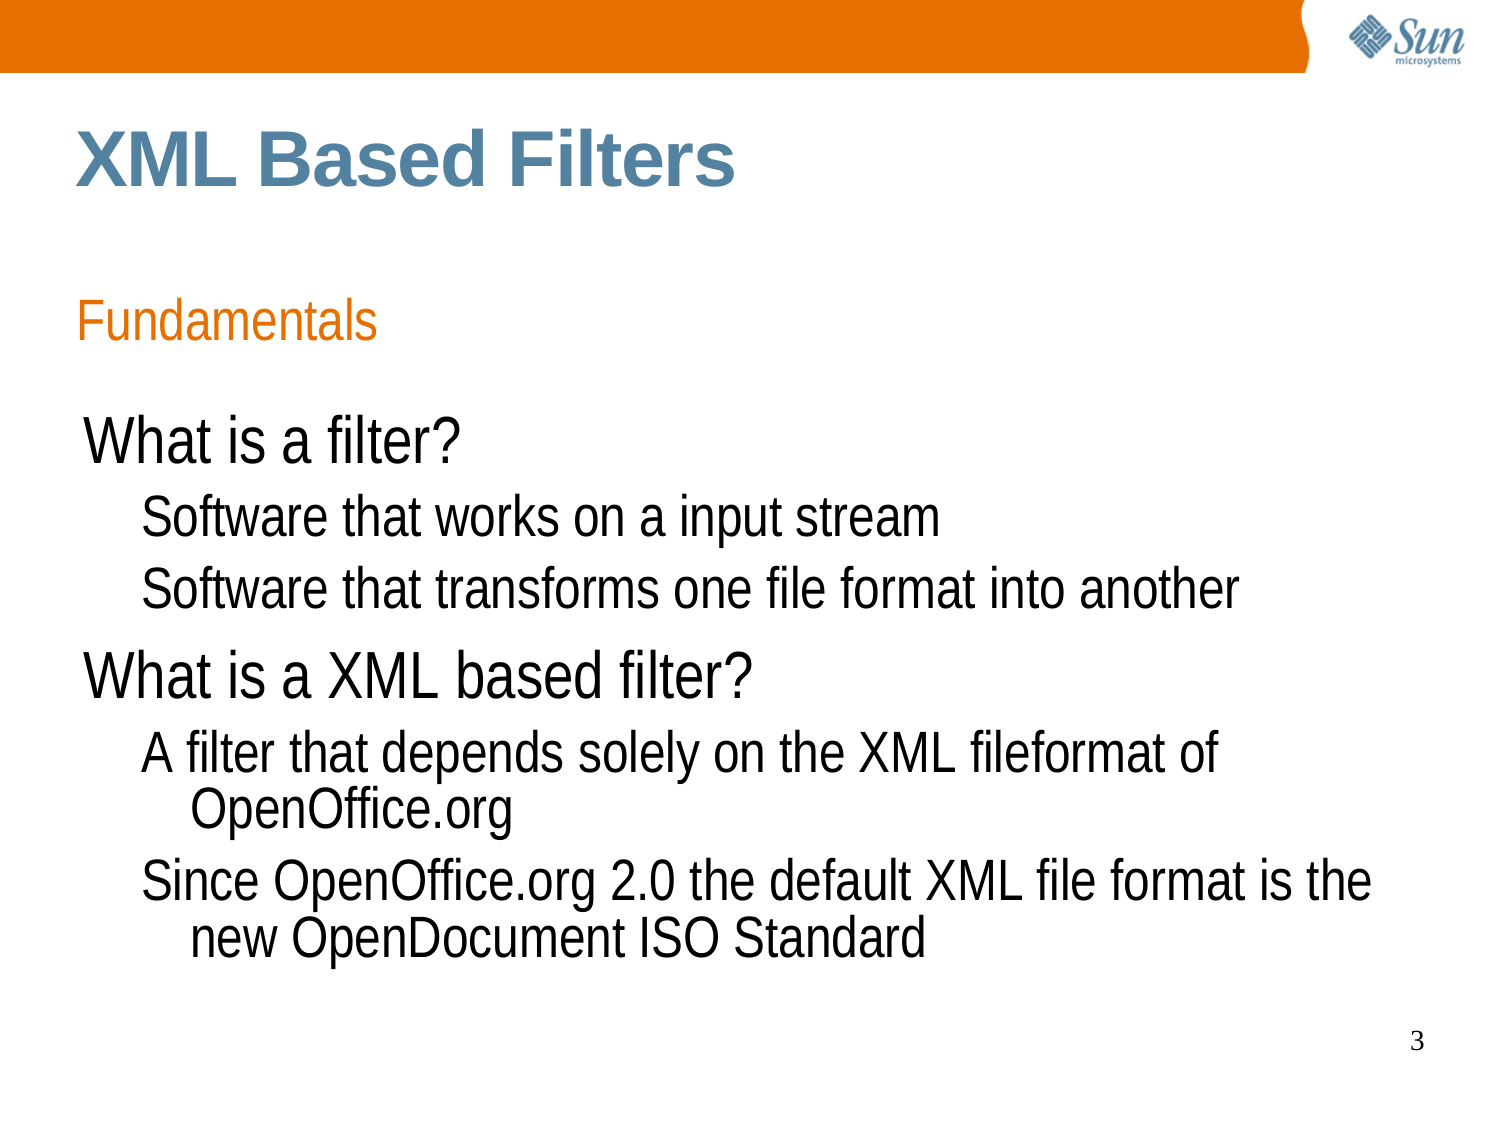

# XML Based Filters
Fundamentals
What is a filter?
Software that works on a input stream
Software that transforms one file format into another
What is a XML based filter?
A filter that depends solely on the XML fileformat of OpenOffice.org
Since OpenOffice.org 2.0 the default XML file format is the new OpenDocument ISO Standard
3